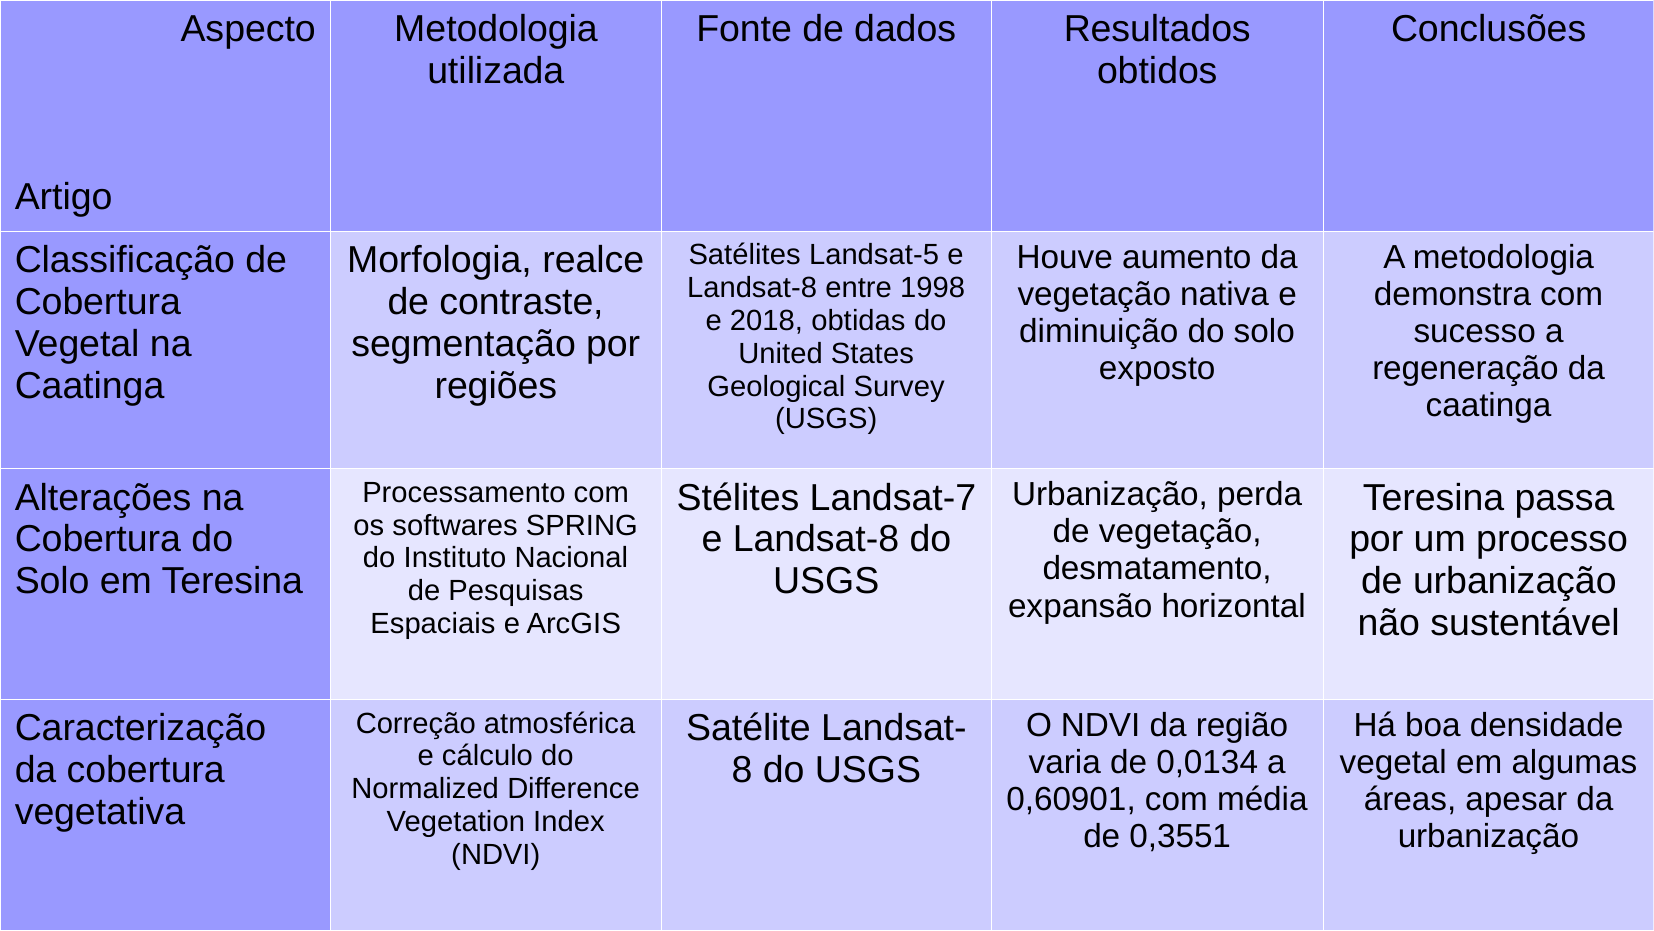

| Aspecto Artigo | Metodologia utilizada | Fonte de dados | Resultados obtidos | Conclusões |
| --- | --- | --- | --- | --- |
| Classificação de Cobertura Vegetal na Caatinga | Morfologia, realce de contraste, segmentação por regiões | Satélites Landsat-5 e Landsat-8 entre 1998 e 2018, obtidas do United States Geological Survey (USGS) | Houve aumento da vegetação nativa e diminuição do solo exposto | A metodologia demonstra com sucesso a regeneração da caatinga |
| Alterações na Cobertura do Solo em Teresina | Processamento com os softwares SPRING do Instituto Nacional de Pesquisas Espaciais e ArcGIS | Stélites Landsat-7 e Landsat-8 do USGS | Urbanização, perda de vegetação, desmatamento, expansão horizontal | Teresina passa por um processo de urbanização não sustentável |
| Caracterização da cobertura vegetativa | Correção atmosférica e cálculo do Normalized Difference Vegetation Index (NDVI) | Satélite Landsat-8 do USGS | O NDVI da região varia de 0,0134 a 0,60901, com média de 0,3551 | Há boa densidade vegetal em algumas áreas, apesar da urbanização |